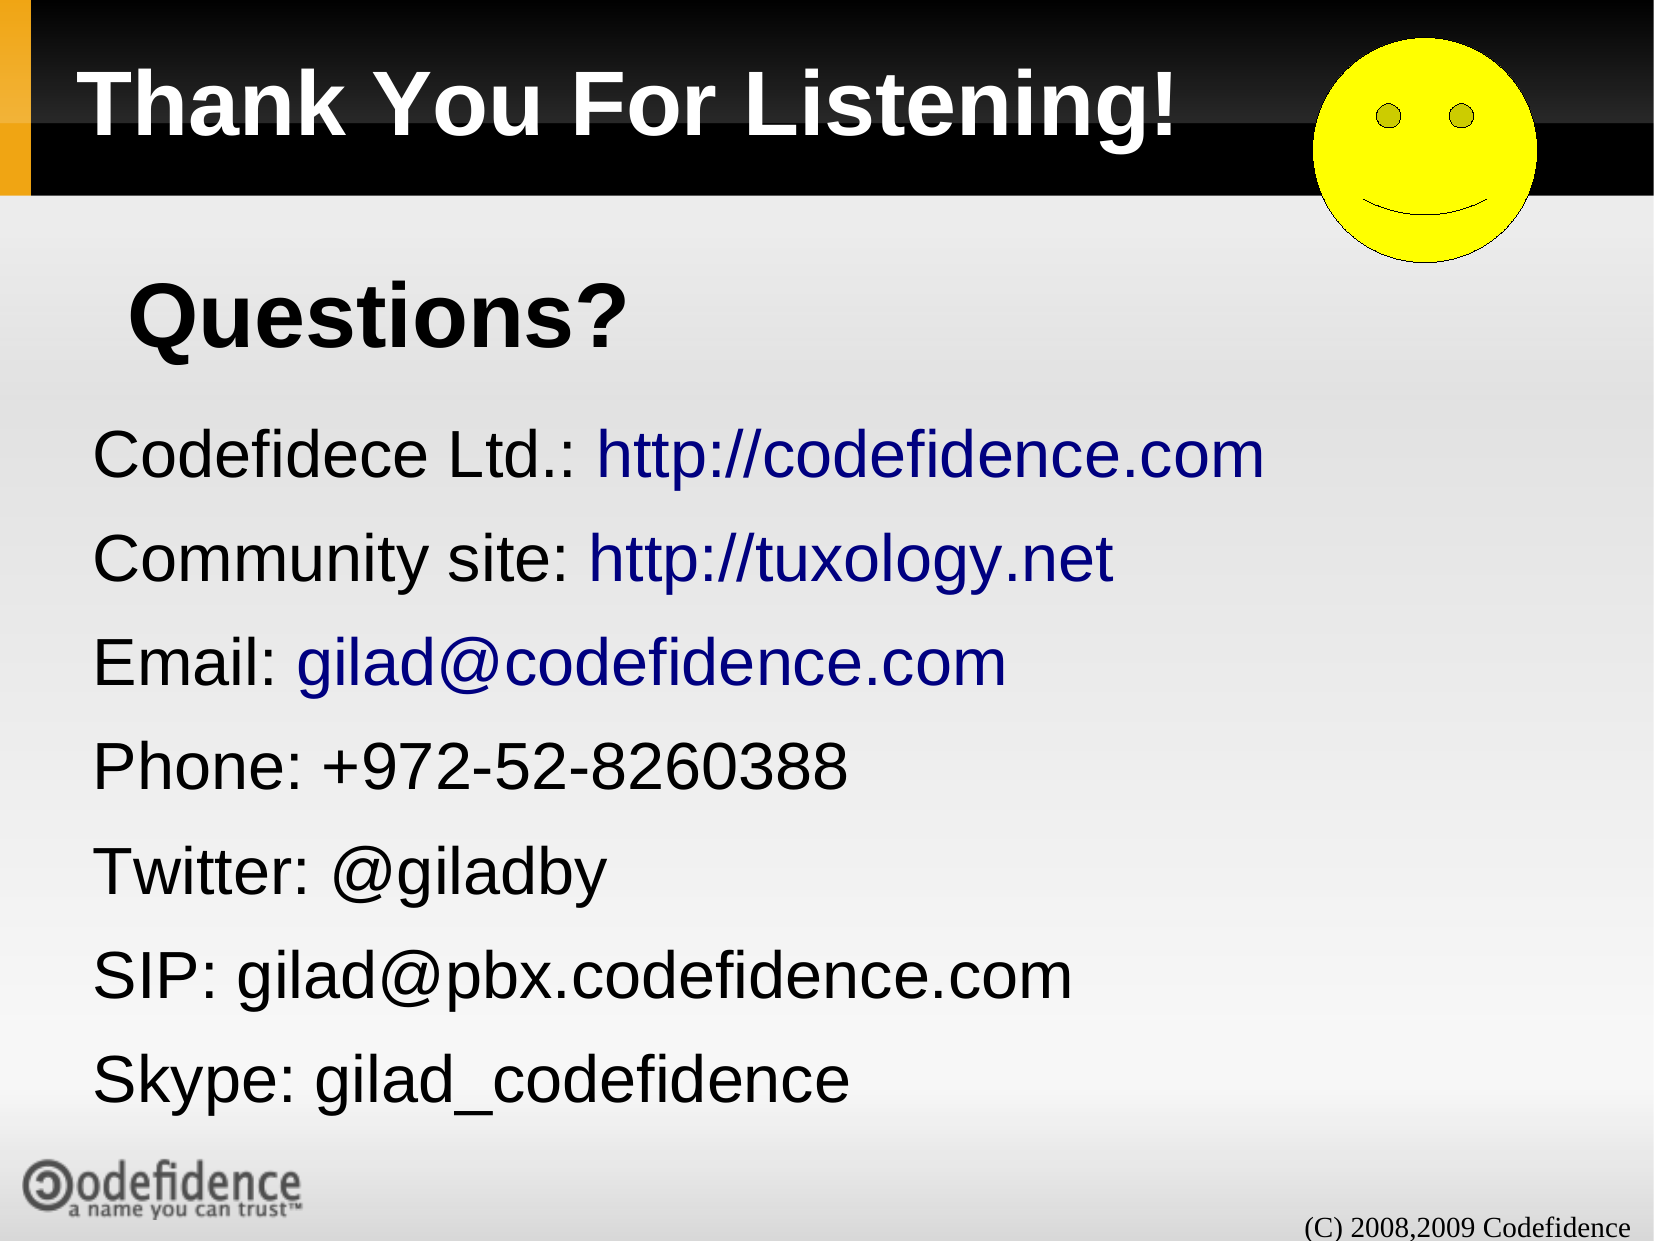

# Thank You For Listening!
Questions?
Codefidece Ltd.: http://codefidence.com
Community site: http://tuxology.net
Email: gilad@codefidence.com
Phone: +972-52-8260388
Twitter: @giladby
SIP: gilad@pbx.codefidence.com
Skype: gilad_codefidence